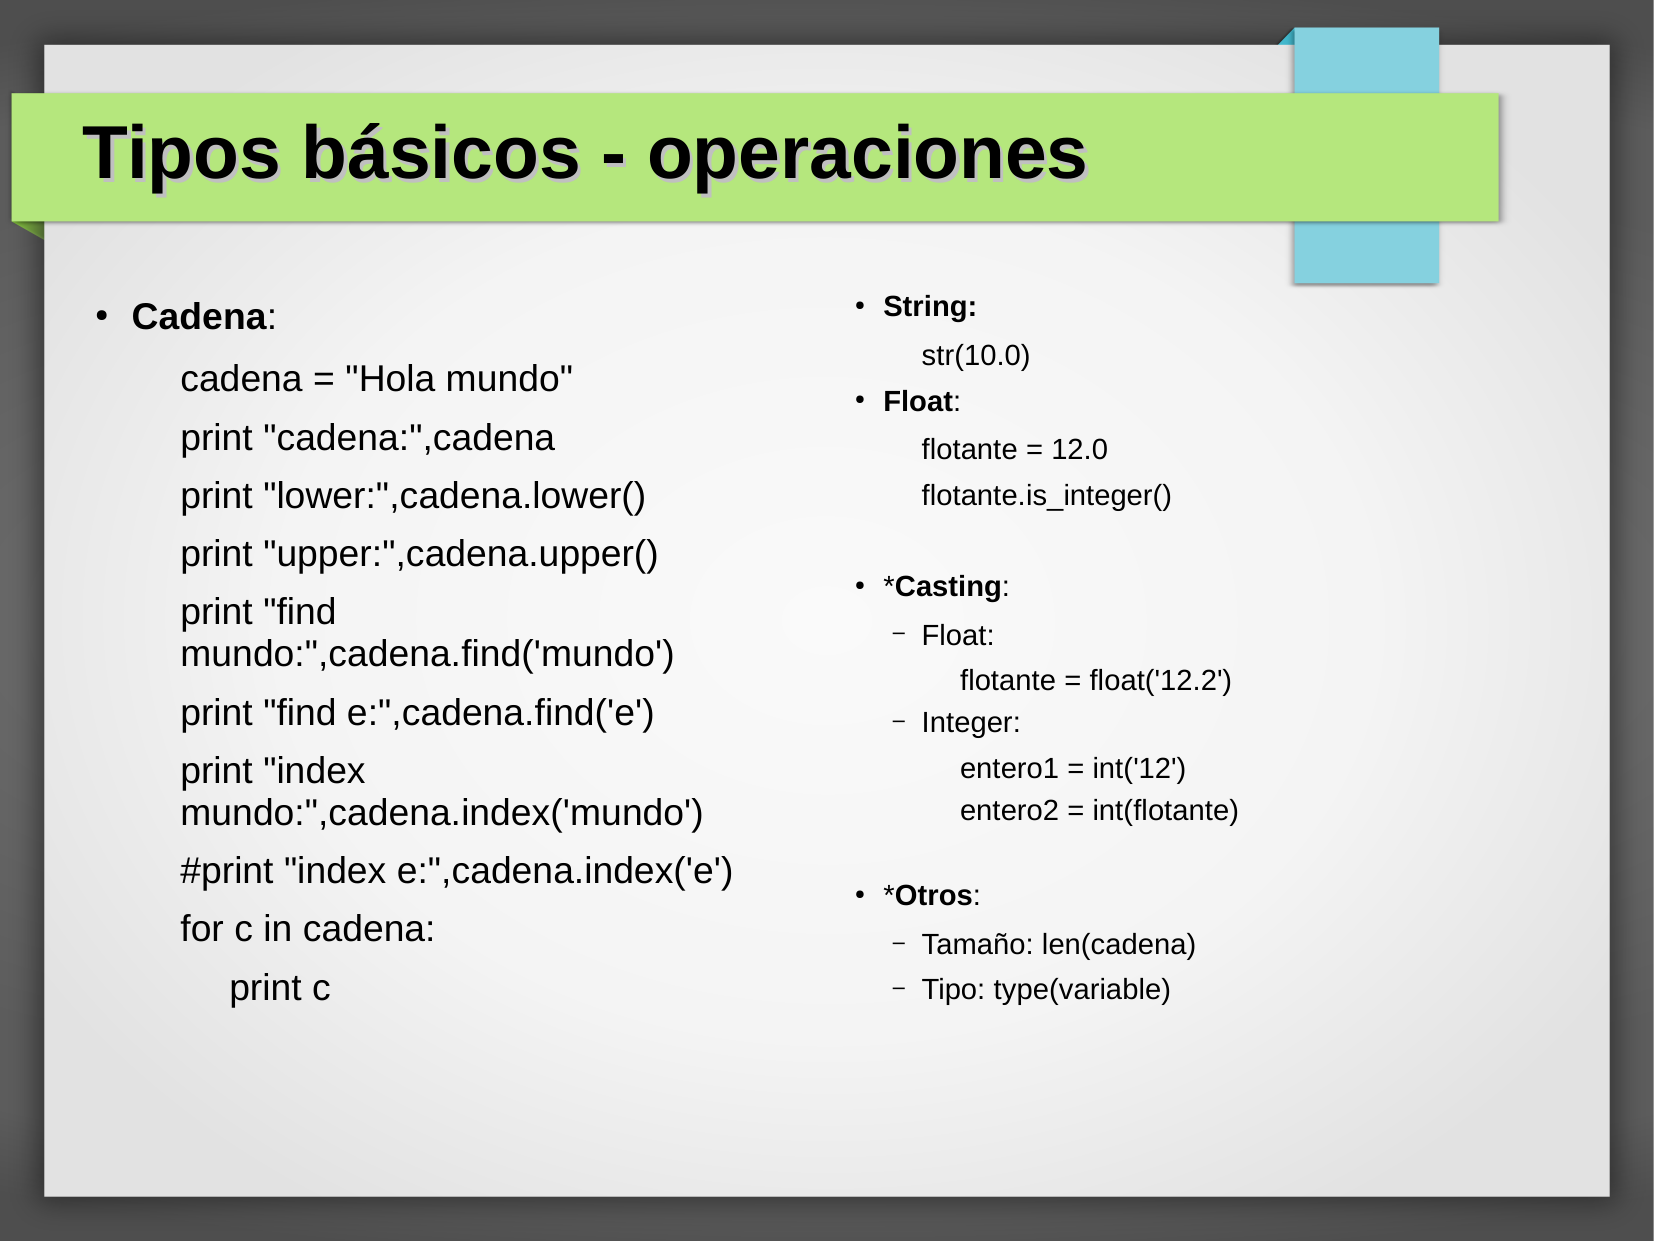

# Tipos básicos - operaciones
String:
str(10.0)
Float:
flotante = 12.0
flotante.is_integer()
*Casting:
Float:
flotante = float('12.2')
Integer:
entero1 = int('12')
entero2 = int(flotante)
*Otros:
Tamaño: len(cadena)
Tipo: type(variable)
Cadena:
cadena = "Hola mundo"
print "cadena:",cadena
print "lower:",cadena.lower()
print "upper:",cadena.upper()
print "find mundo:",cadena.find('mundo')
print "find e:",cadena.find('e')
print "index mundo:",cadena.index('mundo')
#print "index e:",cadena.index('e')
for c in cadena:
print c